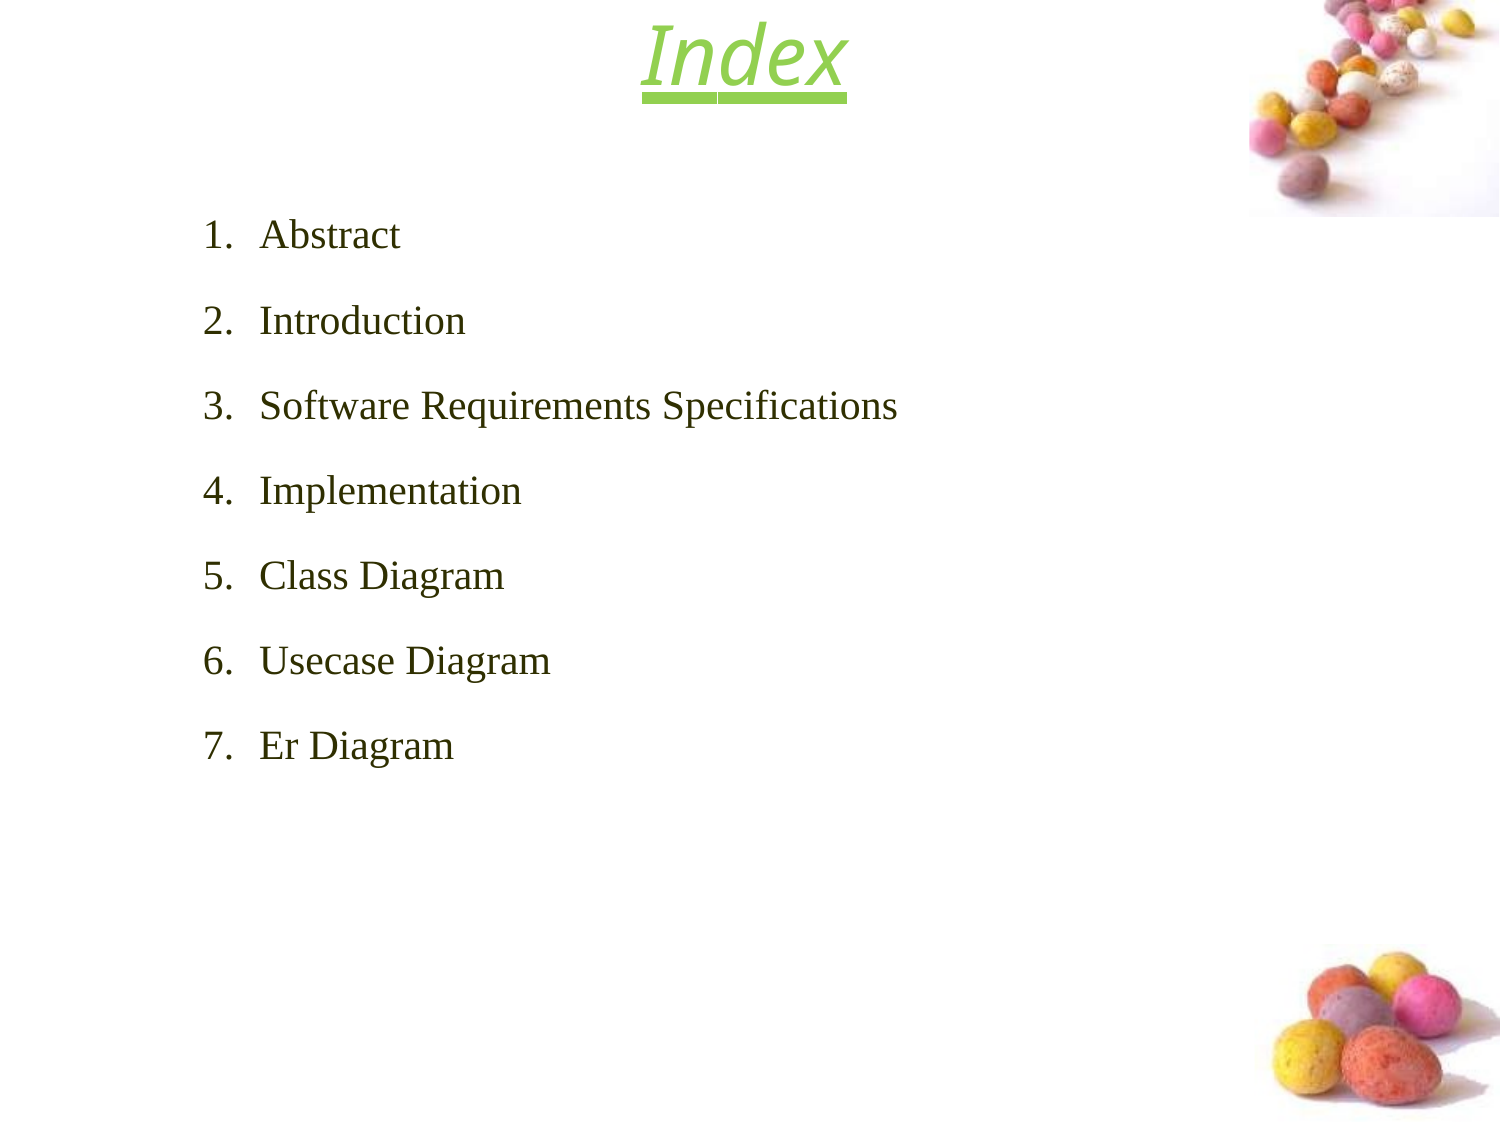

# Index
Abstract
Introduction
Software Requirements Specifications
Implementation
Class Diagram
Usecase Diagram
Er Diagram